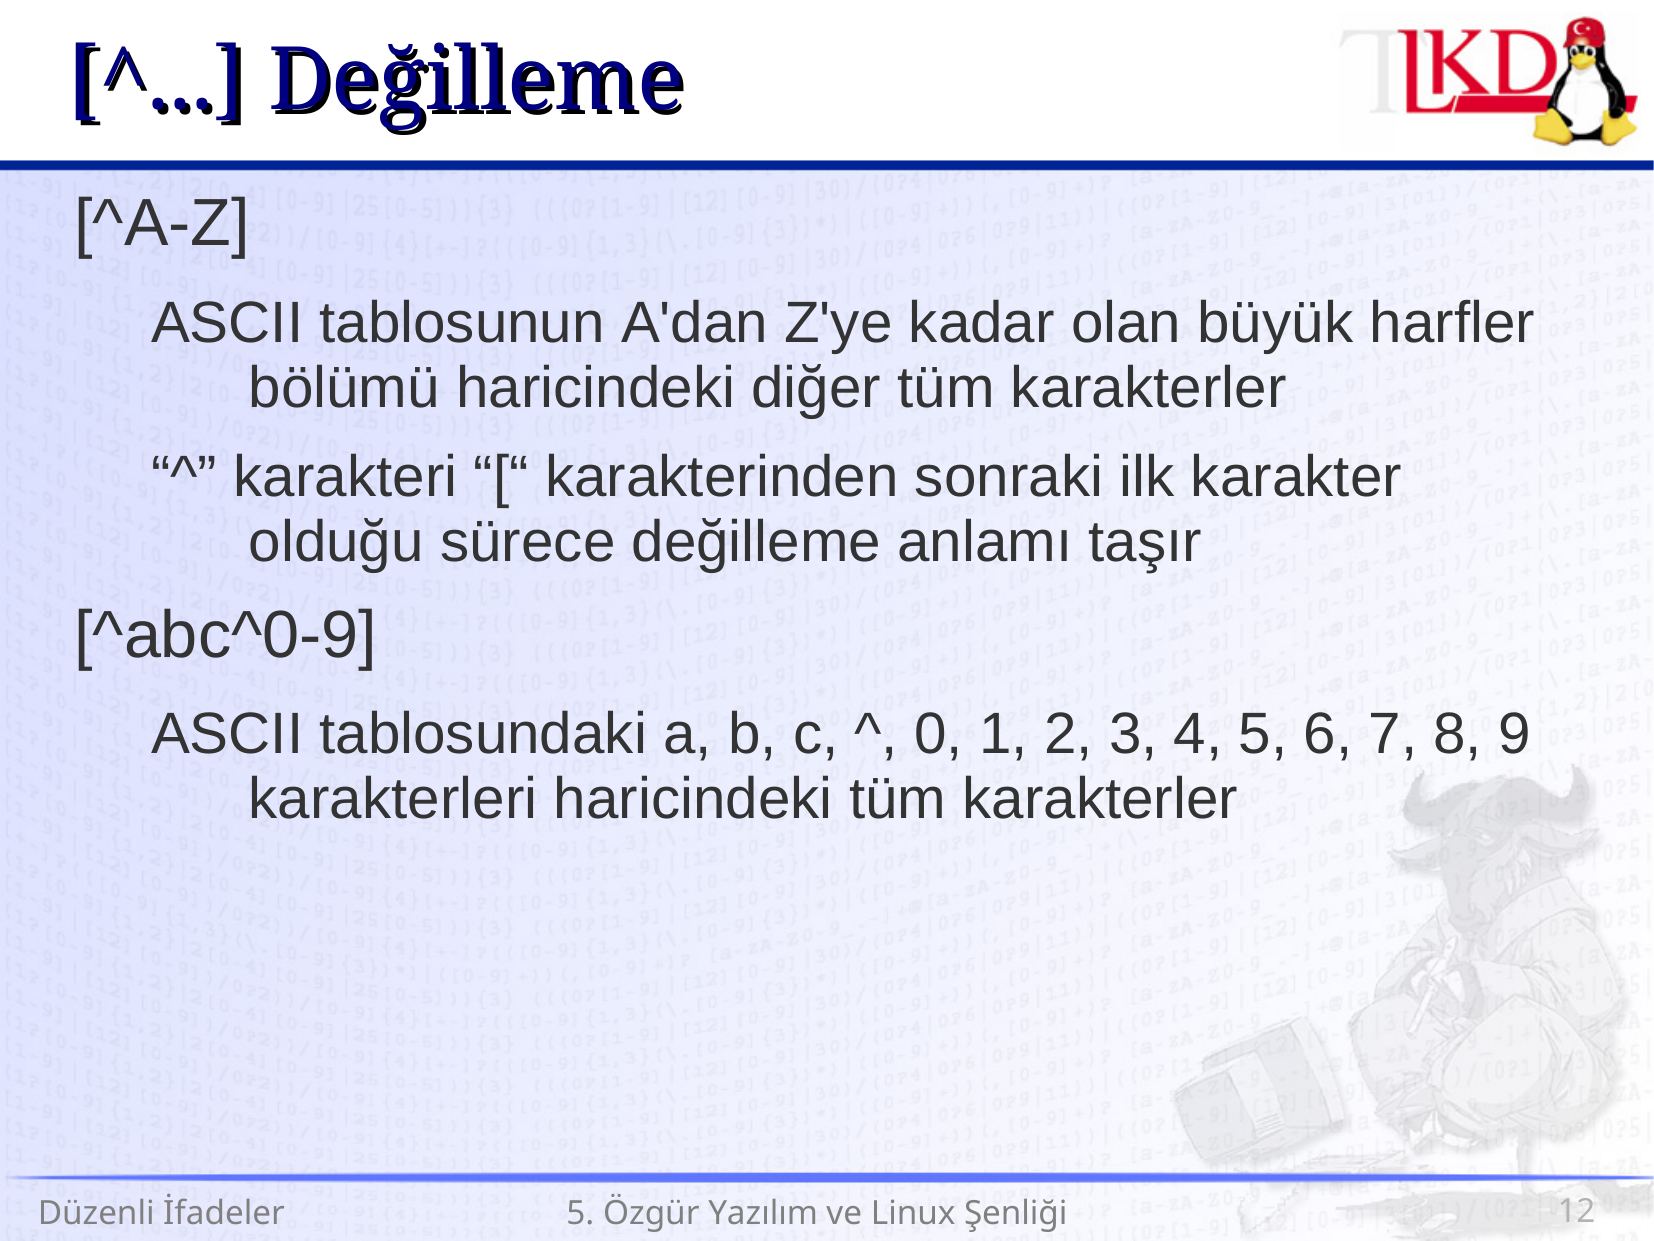

# [^...] Değilleme
[^A-Z]
ASCII tablosunun A'dan Z'ye kadar olan büyük harfler bölümü haricindeki diğer tüm karakterler
“^” karakteri “[“ karakterinden sonraki ilk karakter olduğu sürece değilleme anlamı taşır
[^abc^0-9]
ASCII tablosundaki a, b, c, ^, 0, 1, 2, 3, 4, 5, 6, 7, 8, 9 karakterleri haricindeki tüm karakterler